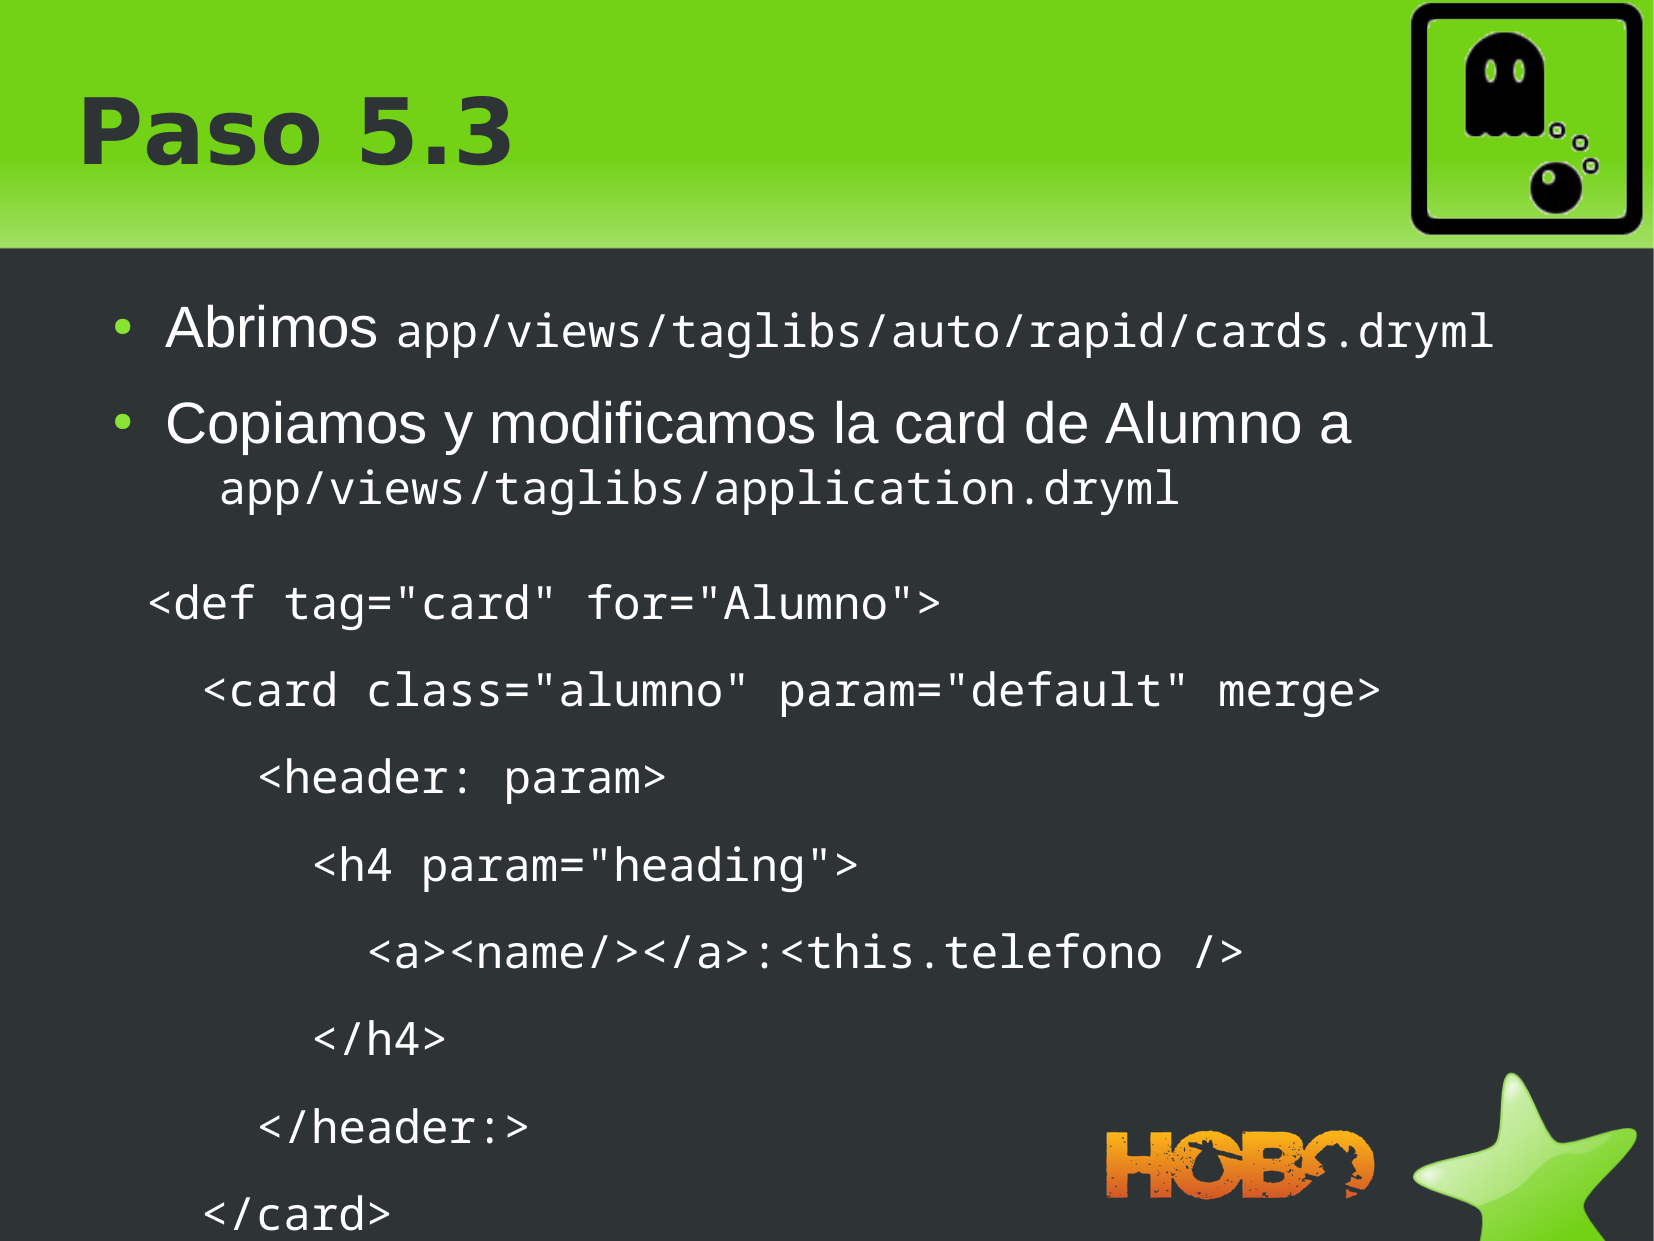

# Paso 5.3
Abrimos app/views/taglibs/auto/rapid/cards.dryml
Copiamos y modificamos la card de Alumno a app/views/taglibs/application.dryml
<def tag="card" for="Alumno">
 <card class="alumno" param="default" merge>
 <header: param>
 <h4 param="heading">
 <a><name/></a>:<this.telefono />
 </h4>
 </header:>
 </card>
</def>